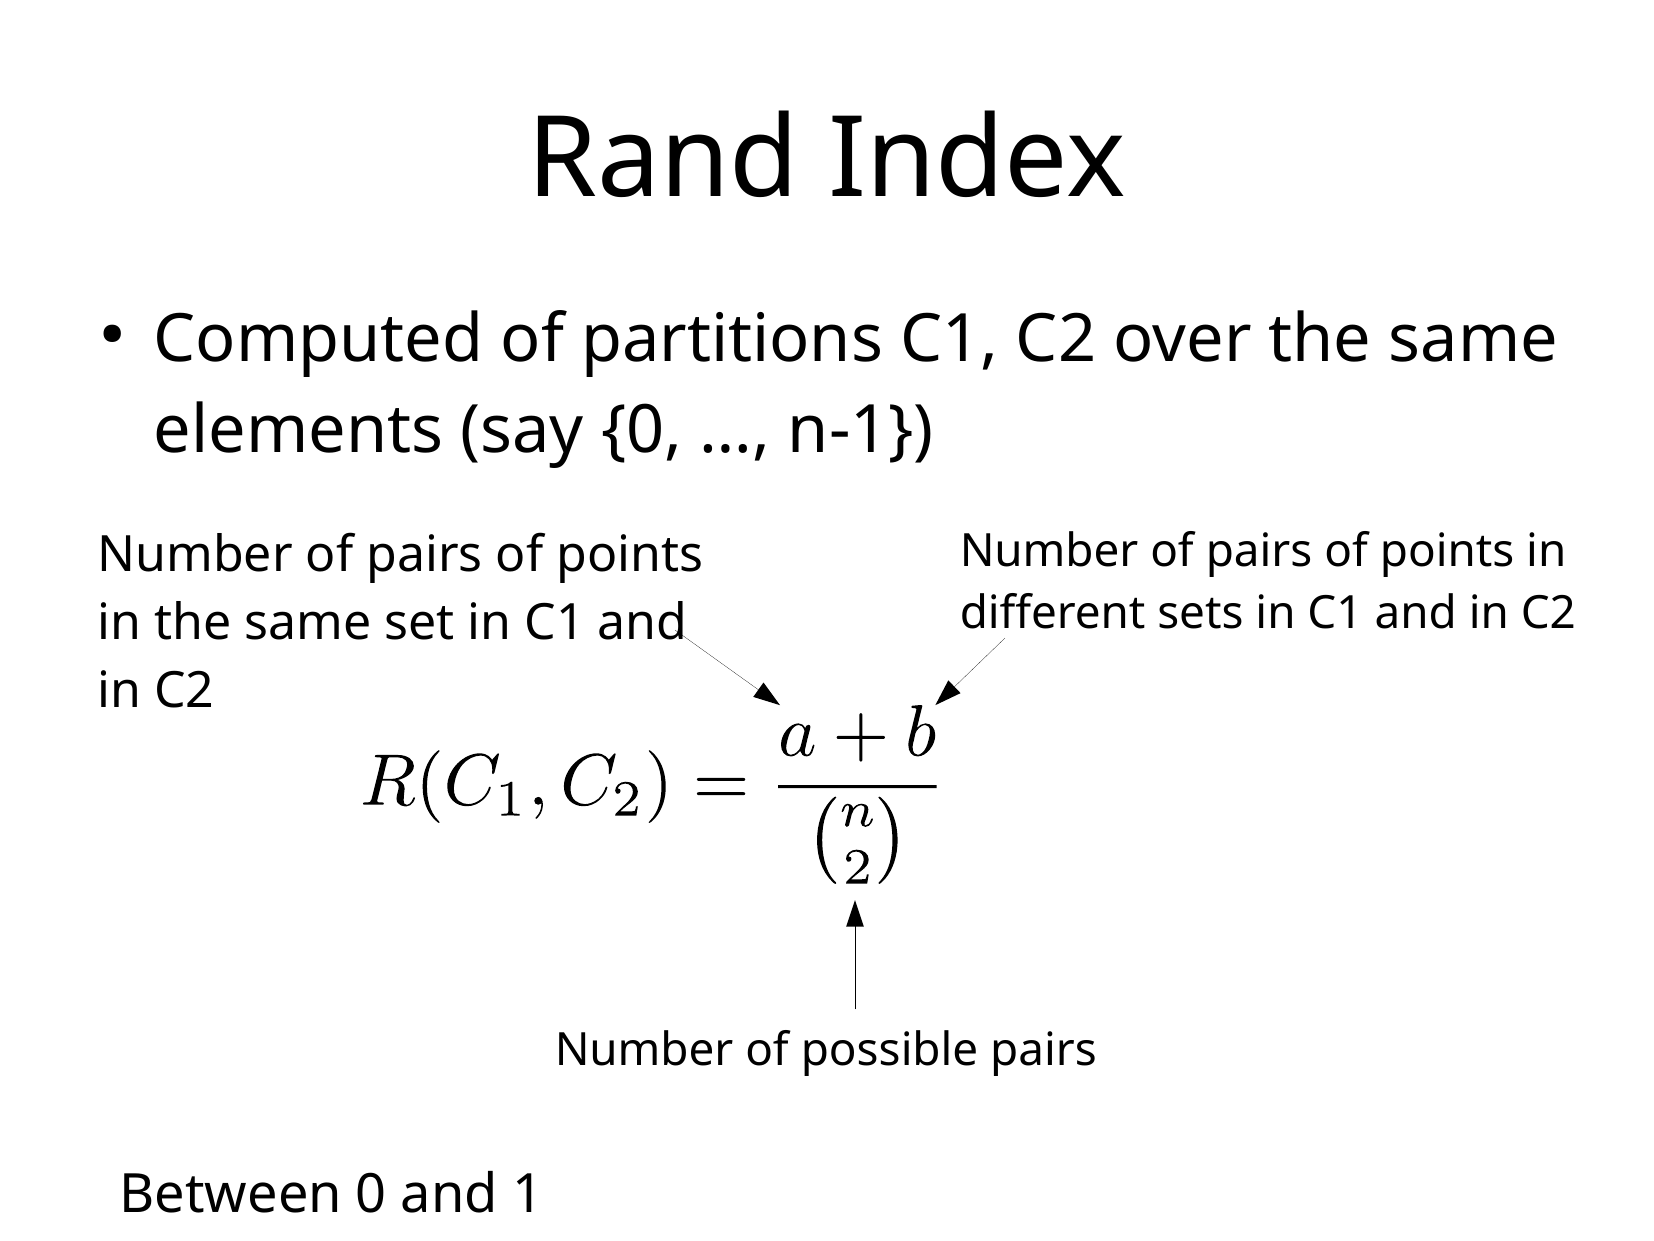

# Rand Index
Computed of partitions C1, C2 over the same elements (say {0, …, n-1})
Number of pairs of points in different sets in C1 and in C2
Number of pairs of points in the same set in C1 and in C2
Number of possible pairs
Between 0 and 1